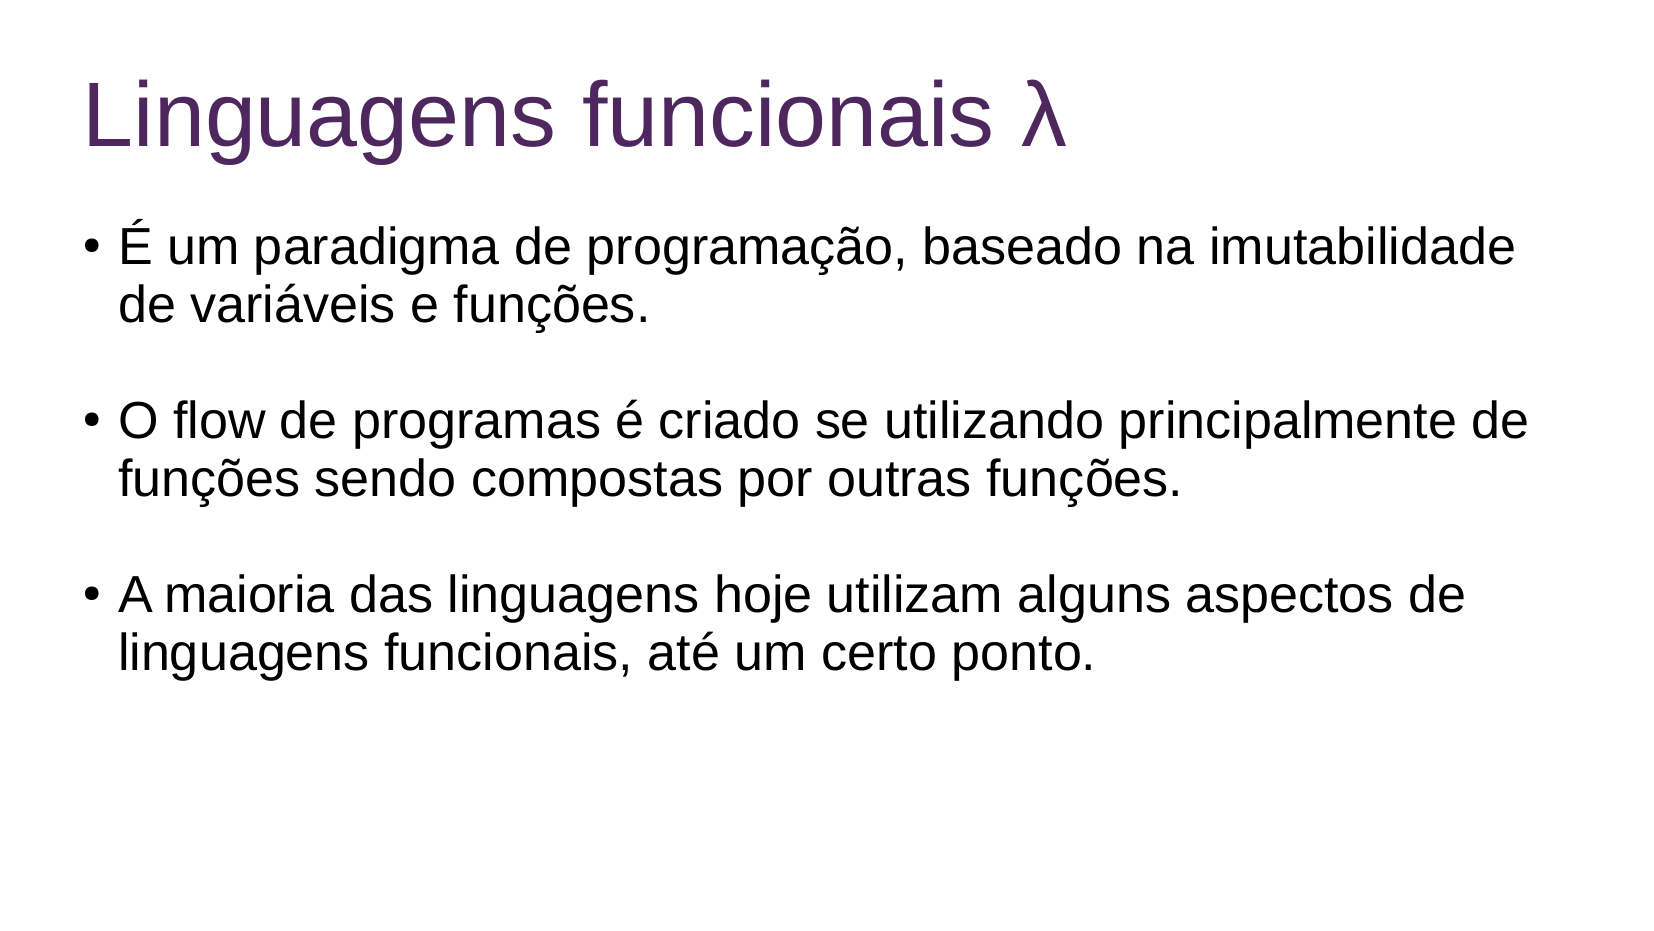

# Linguagens funcionais λ
É um paradigma de programação, baseado na imutabilidade de variáveis e funções.
O flow de programas é criado se utilizando principalmente de funções sendo compostas por outras funções.
A maioria das linguagens hoje utilizam alguns aspectos de linguagens funcionais, até um certo ponto.